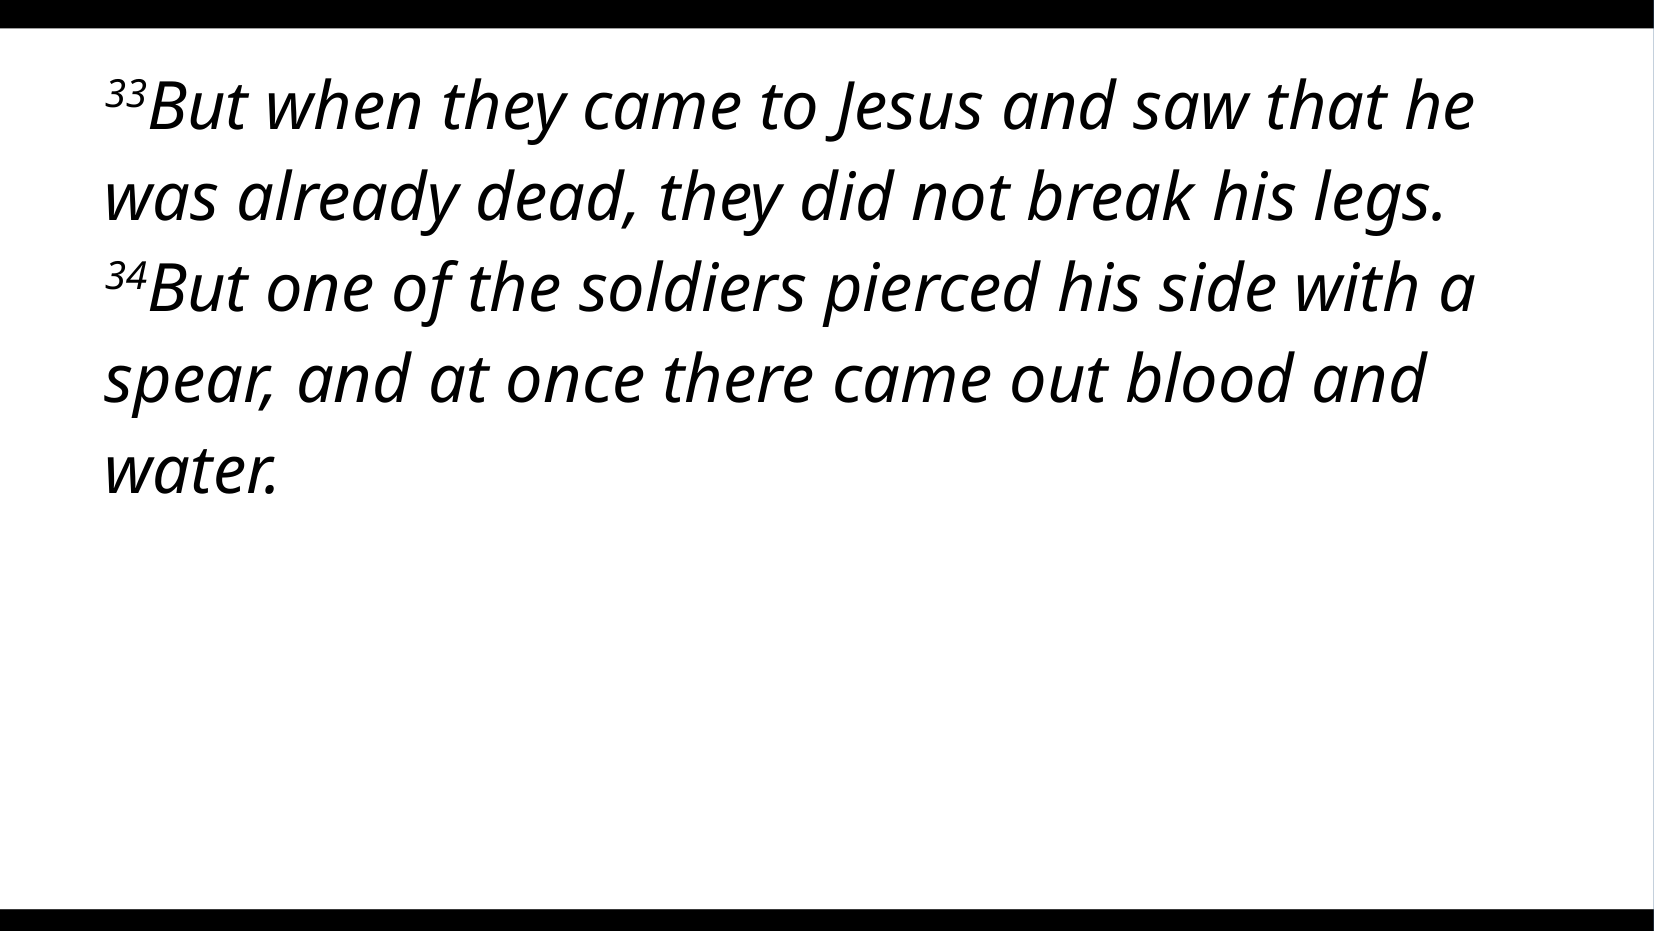

33But when they came to Jesus and saw that he was already dead, they did not break his legs. 34But one of the soldiers pierced his side with a spear, and at once there came out blood and water.